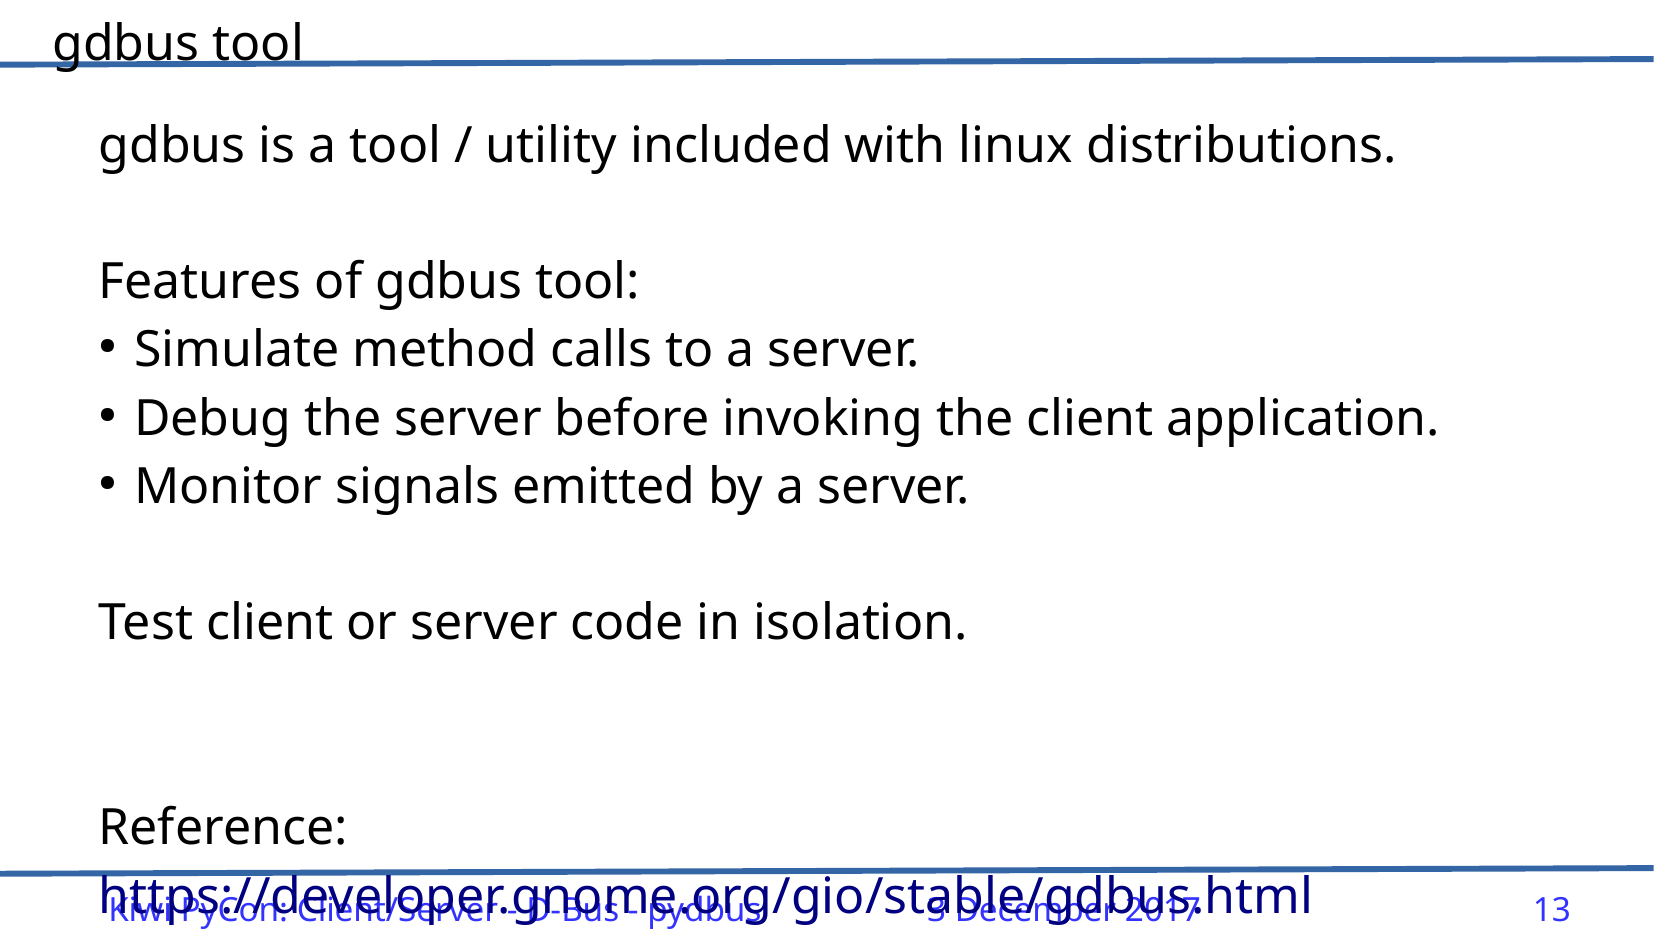

gdbus tool
gdbus is a tool / utility included with linux distributions.
Features of gdbus tool:
Simulate method calls to a server.
Debug the server before invoking the client application.
Monitor signals emitted by a server.
Test client or server code in isolation.
Reference:
https://developer.gnome.org/gio/stable/gdbus.html
https://github.com/GNOME/glib/blob/master/gio/gdbus-tool.c
Kiwi PyCon: Client/Server - D-Bus - pydbus
3 December 2017
13